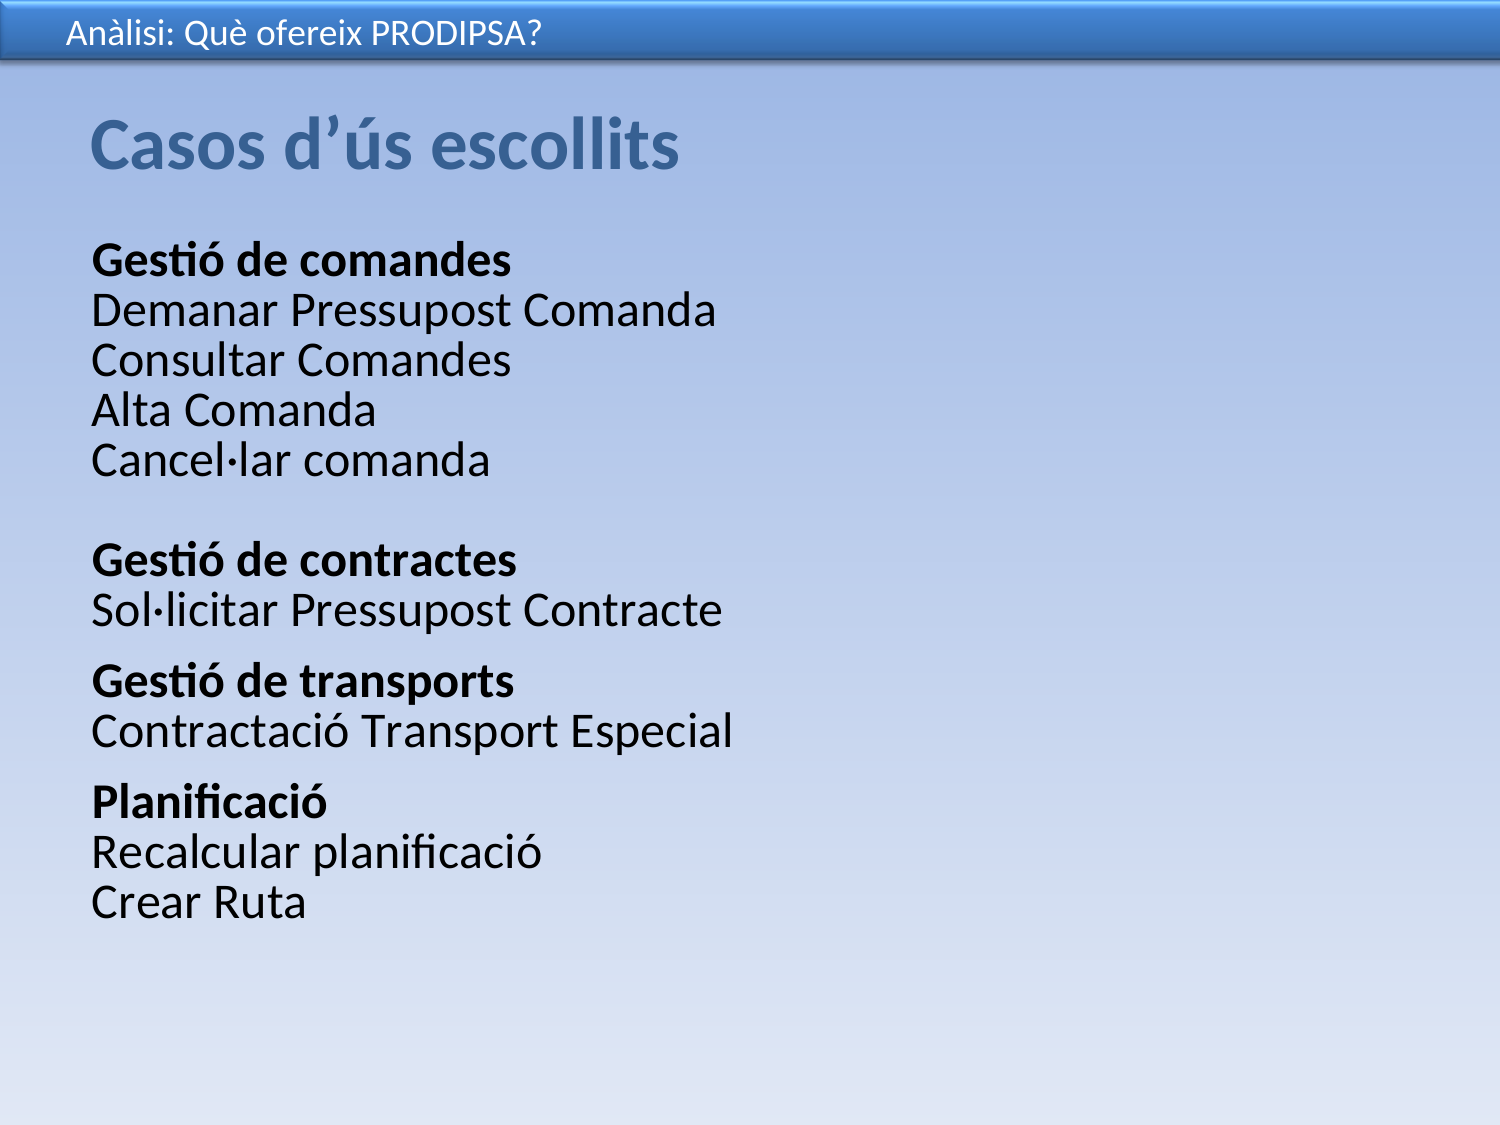

Anàlisi: Què ofereix PRODIPSA?
# Casos d’ús escollits
Gestió de comandes
Demanar Pressupost Comanda
Consultar Comandes
Alta Comanda
Cancel·lar comanda
Gestió de contractes
Sol·licitar Pressupost Contracte
Gestió de transports
Contractació Transport Especial
Planificació
Recalcular planificació
Crear Ruta